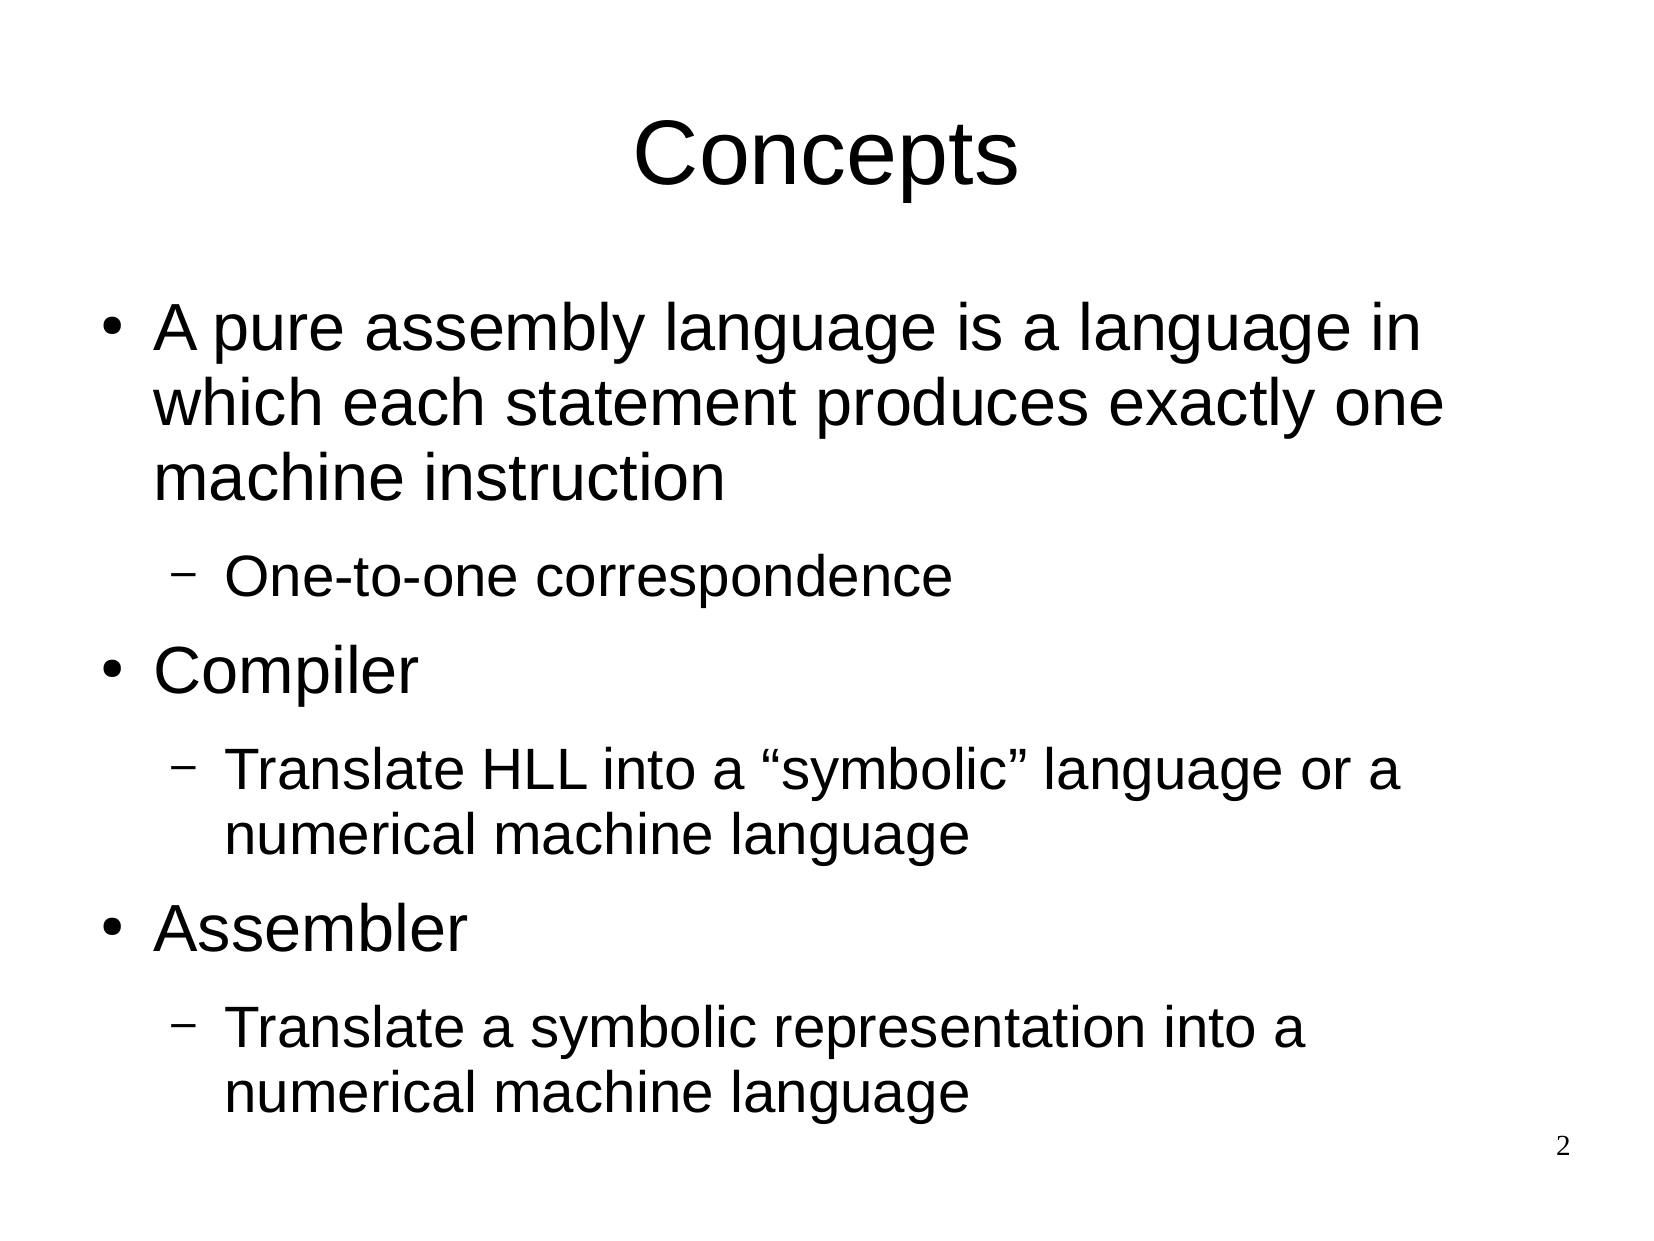

# Concepts
A pure assembly language is a language in which each statement produces exactly one machine instruction
One-to-one correspondence
Compiler
Translate HLL into a “symbolic” language or a numerical machine language
Assembler
Translate a symbolic representation into a numerical machine language
2